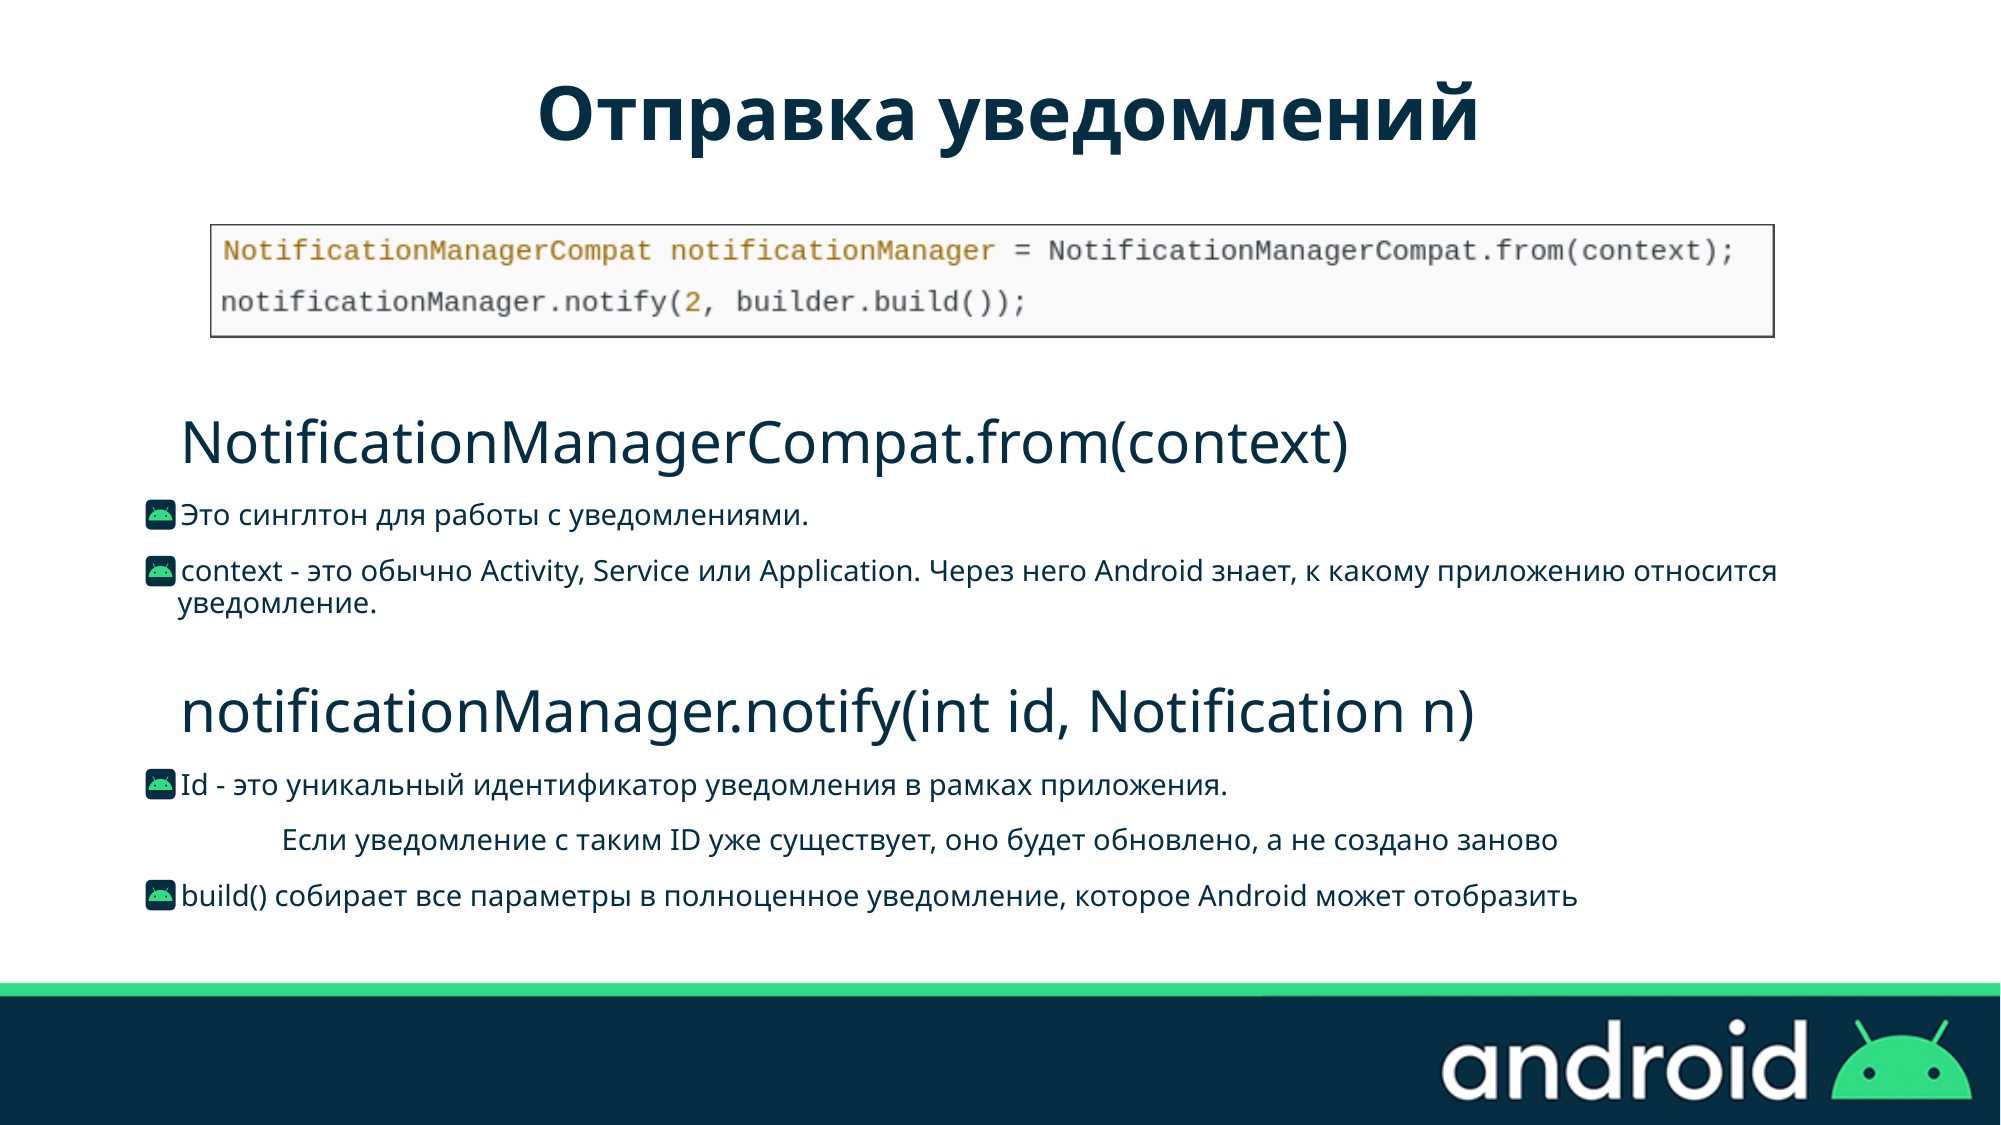

# Отправка уведомлений
NotificationManagerCompat.from(context)
Это синглтон для работы с уведомлениями.
context - это обычно Activity, Service или Application. Через него Android знает, к какому приложению относится уведомление.
notificationManager.notify(int id, Notification n)
Id - это уникальный идентификатор уведомления в рамках приложения.
Если уведомление с таким ID уже существует, оно будет обновлено, а не создано заново
build() собирает все параметры в полноценное уведомление, которое Android может отобразить